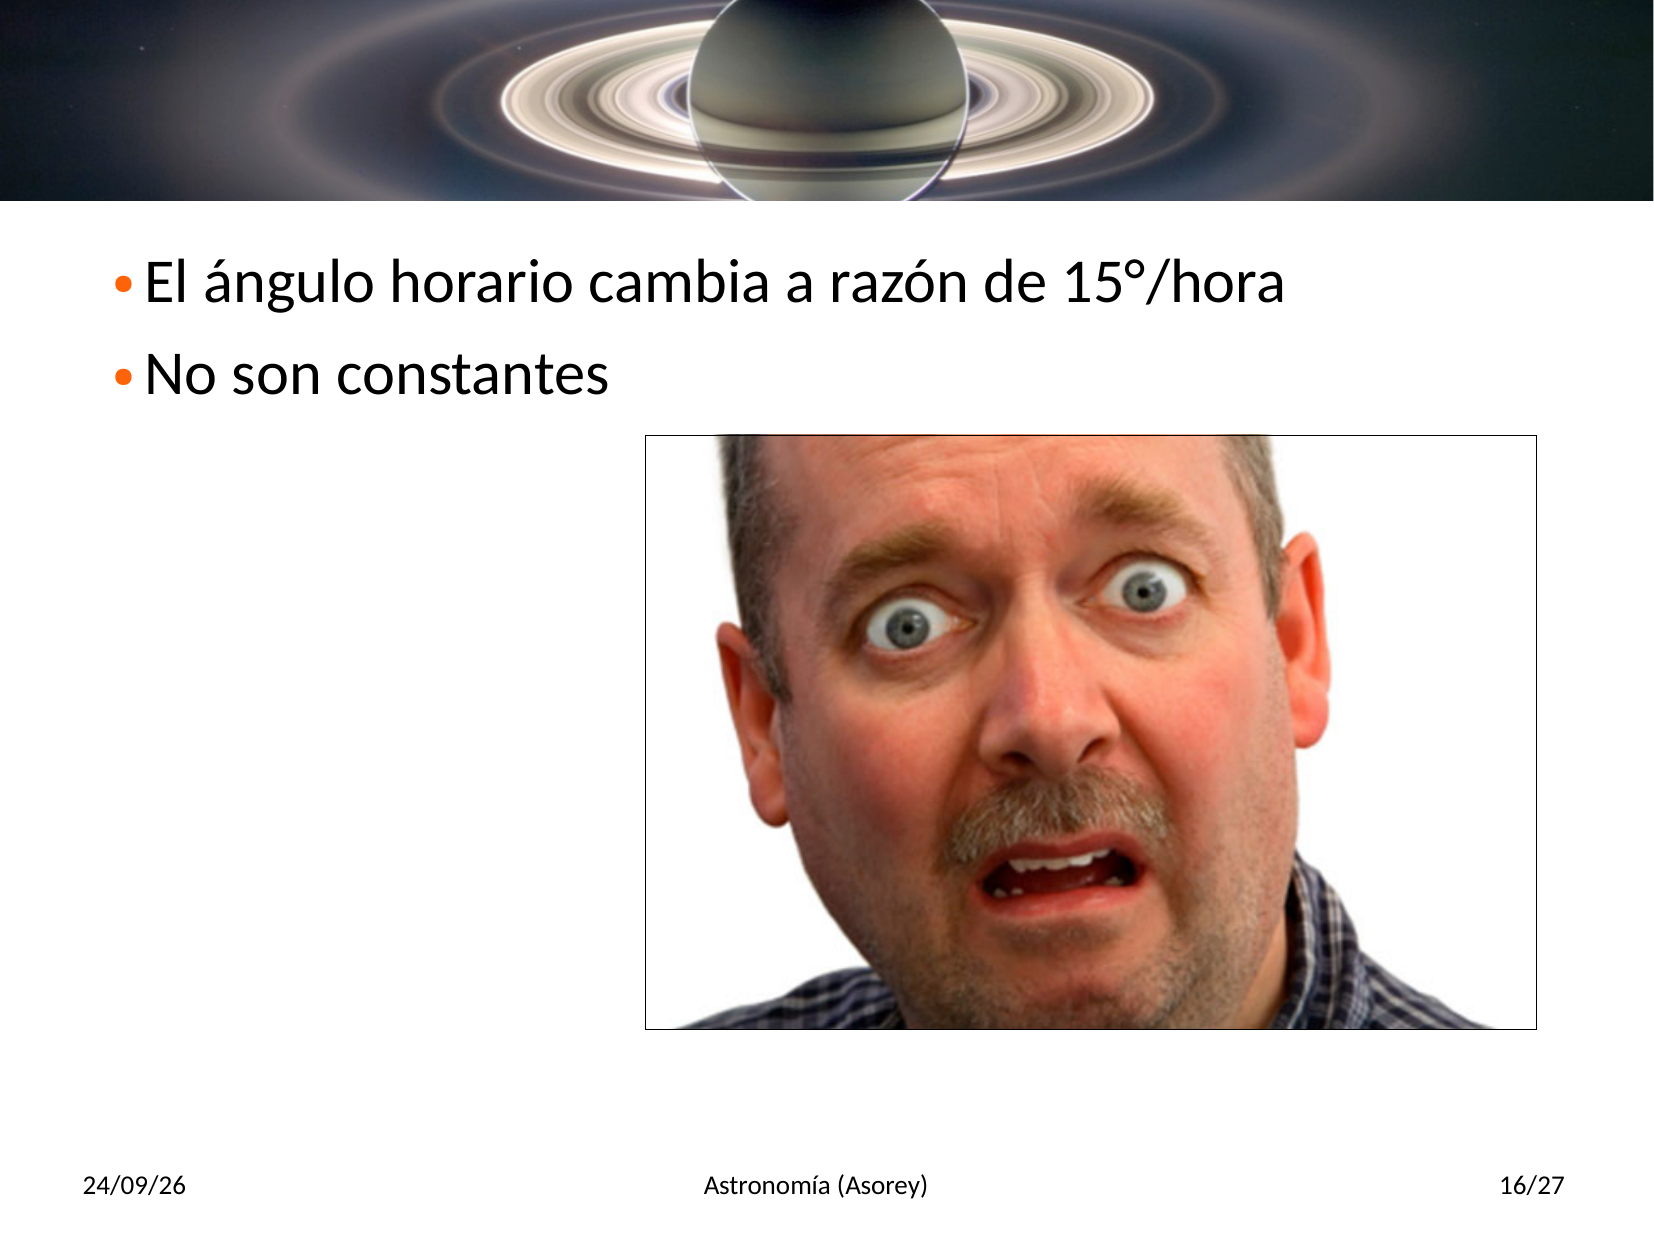

#
El ángulo horario cambia a razón de 15°/hora
No son constantes
Astronomía (Asorey)
16